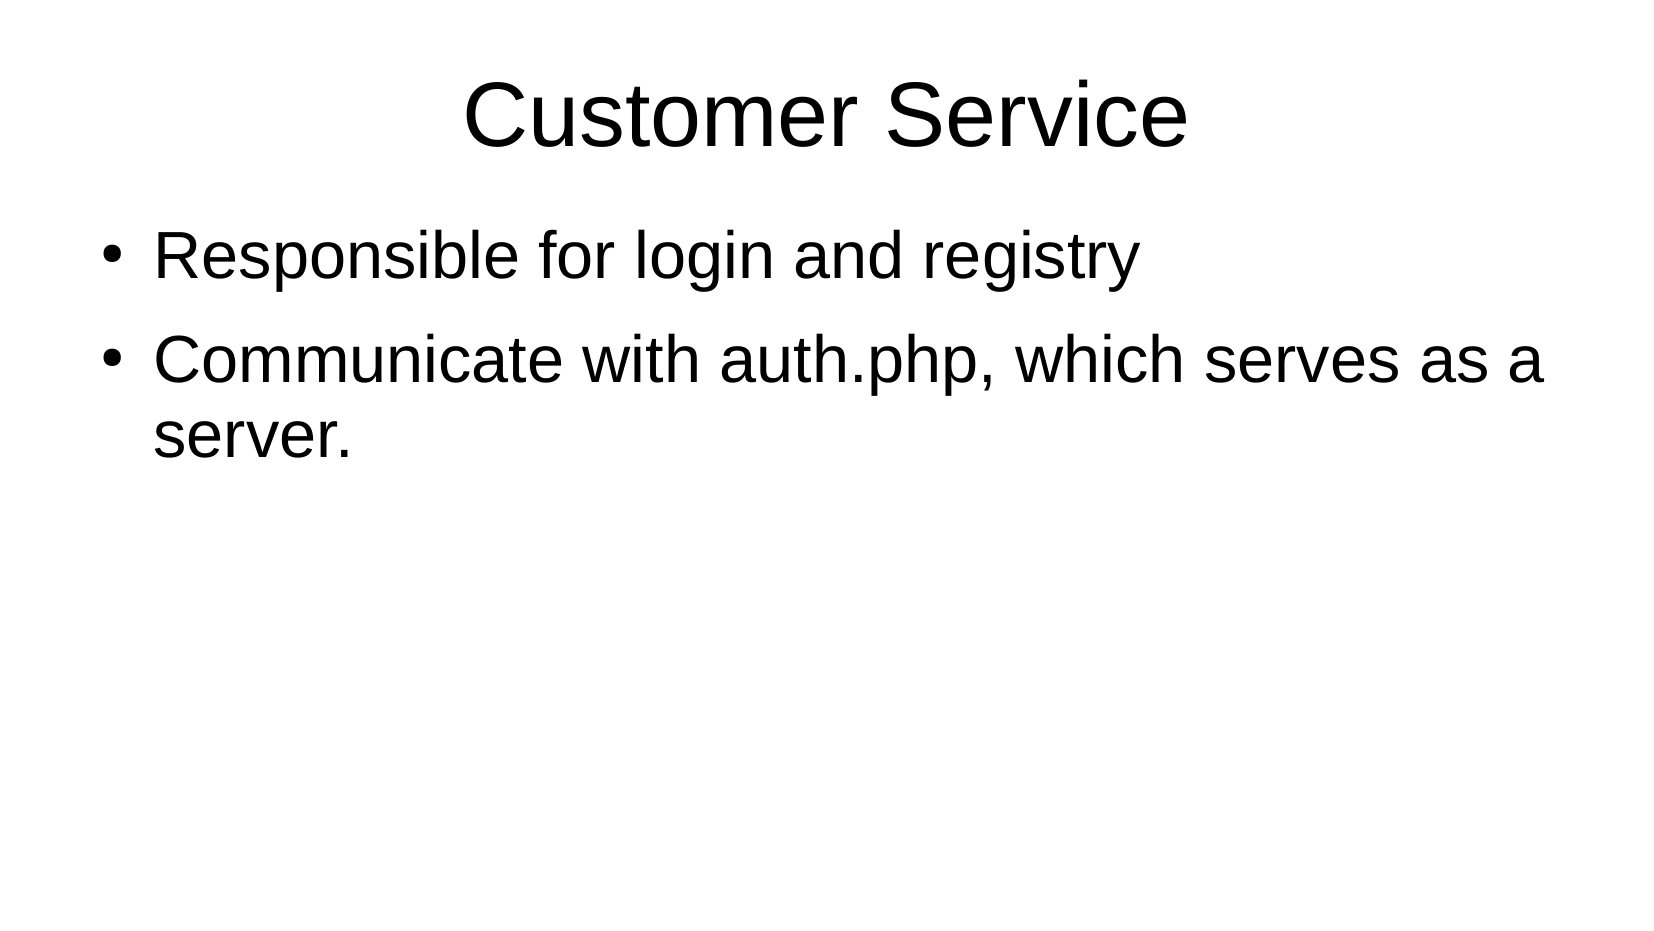

# Customer Service
Responsible for login and registry
Communicate with auth.php, which serves as a server.